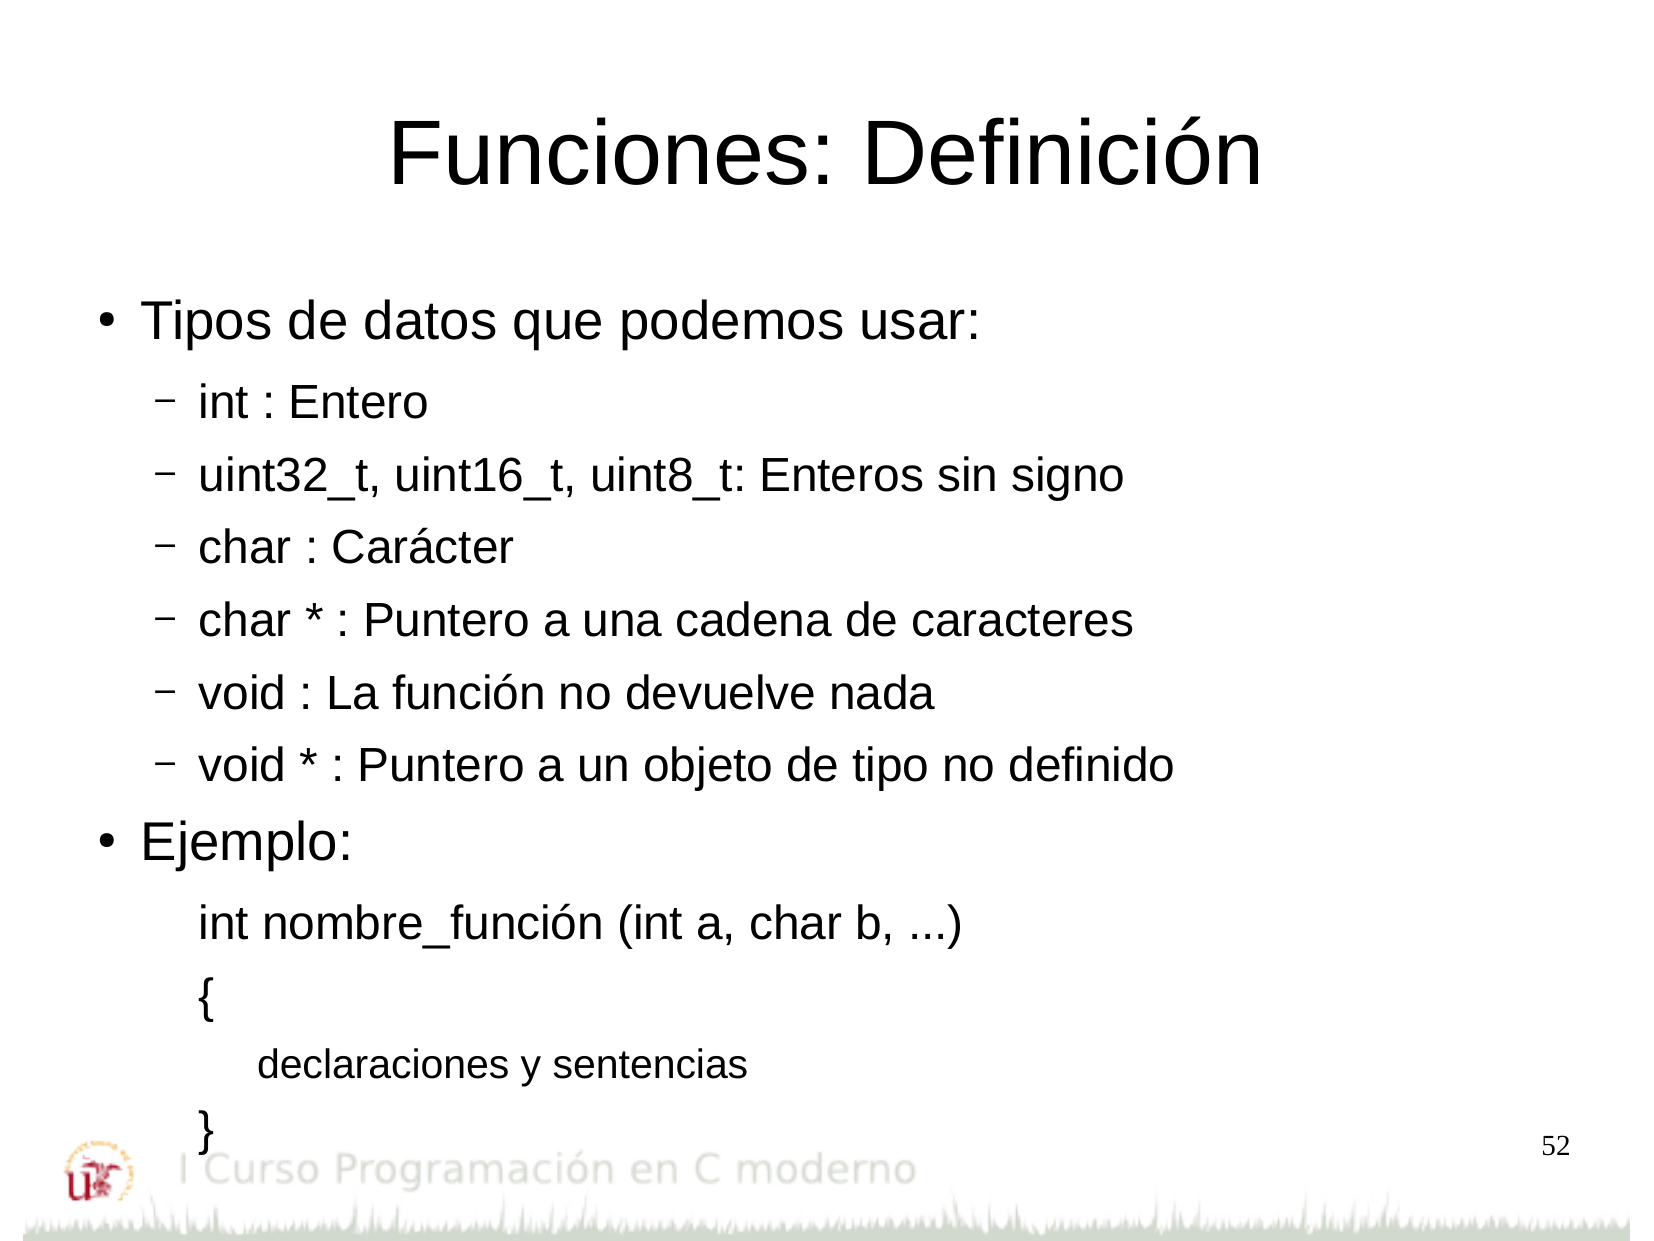

# Funciones: Definición
Tipos de datos que podemos usar:
int : Entero
uint32_t, uint16_t, uint8_t: Enteros sin signo
char : Carácter
char * : Puntero a una cadena de caracteres
void : La función no devuelve nada
void * : Puntero a un objeto de tipo no definido
Ejemplo:
int nombre_función (int a, char b, ...)
{
declaraciones y sentencias
}
52